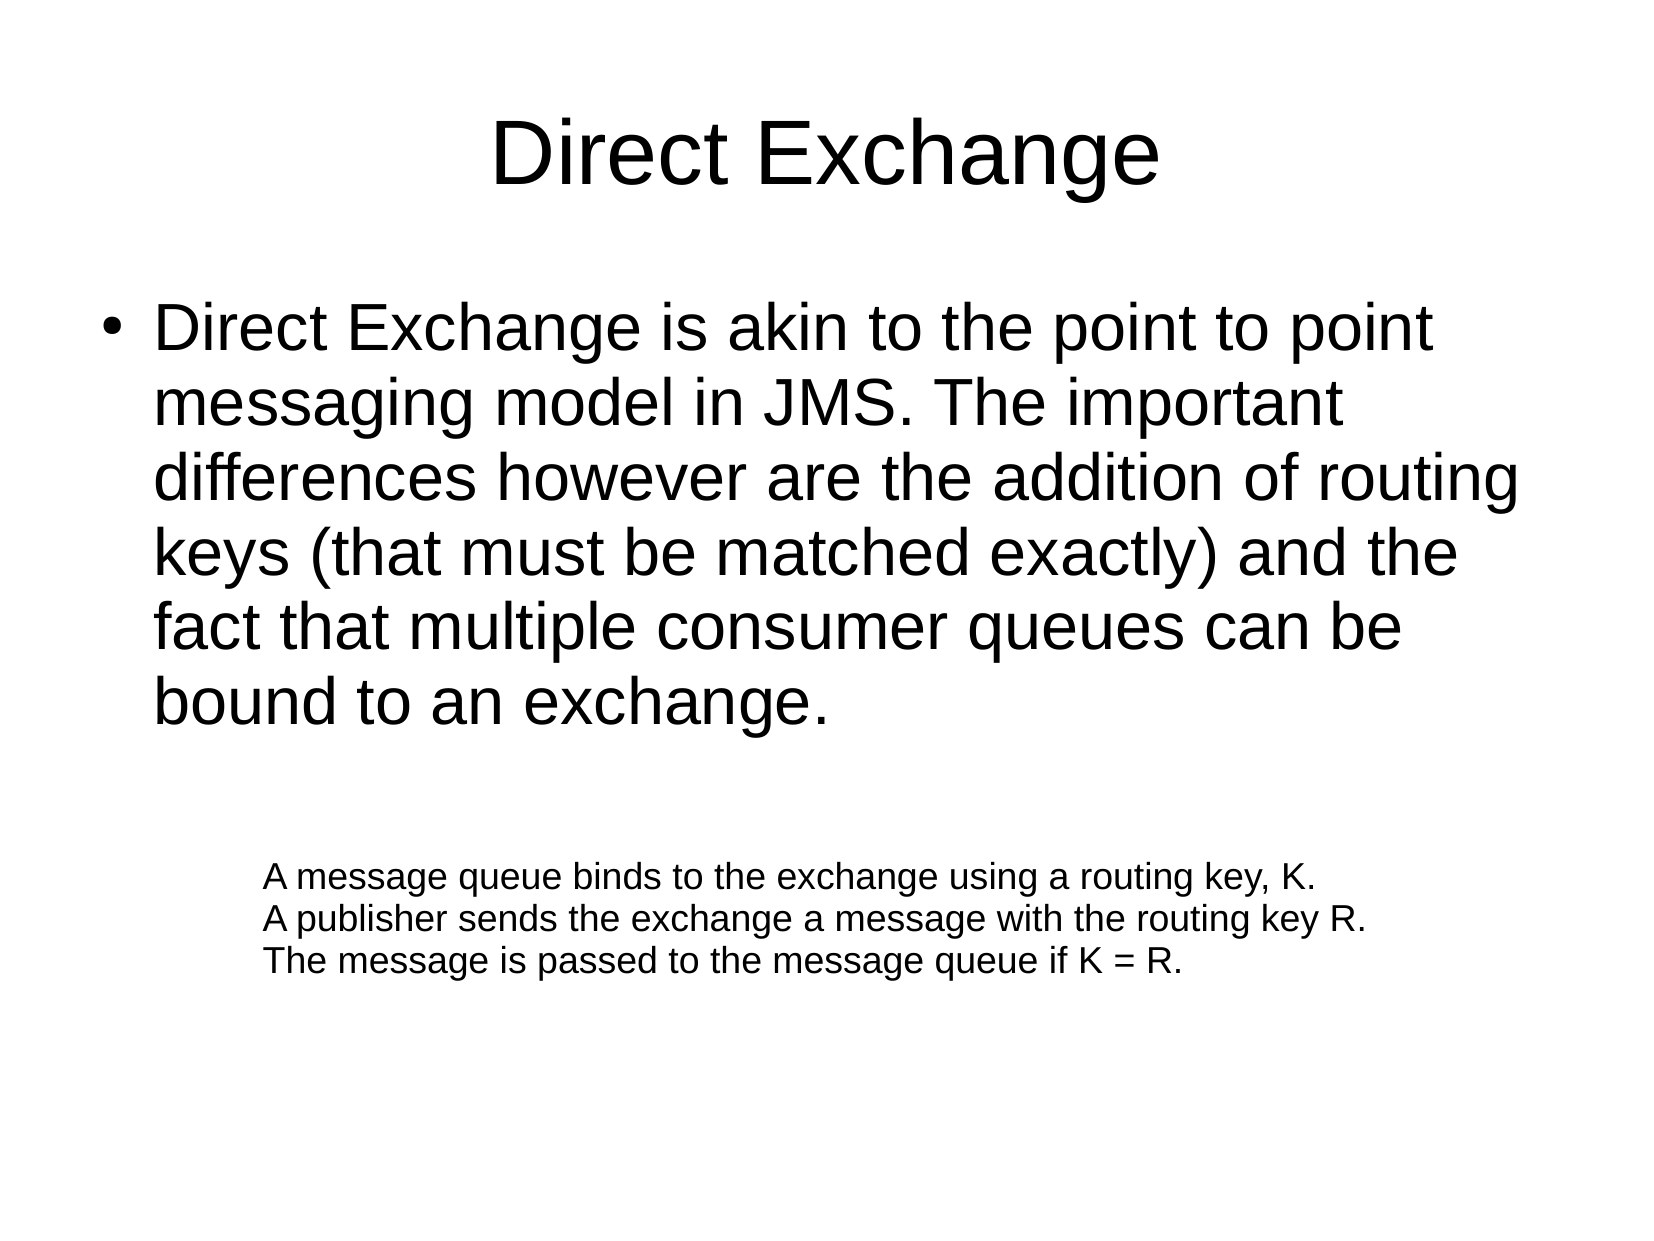

# Direct Exchange
Direct Exchange is akin to the point to point messaging model in JMS. The important differences however are the addition of routing keys (that must be matched exactly) and the fact that multiple consumer queues can be bound to an exchange.
A message queue binds to the exchange using a routing key, K.
A publisher sends the exchange a message with the routing key R.
The message is passed to the message queue if K = R.